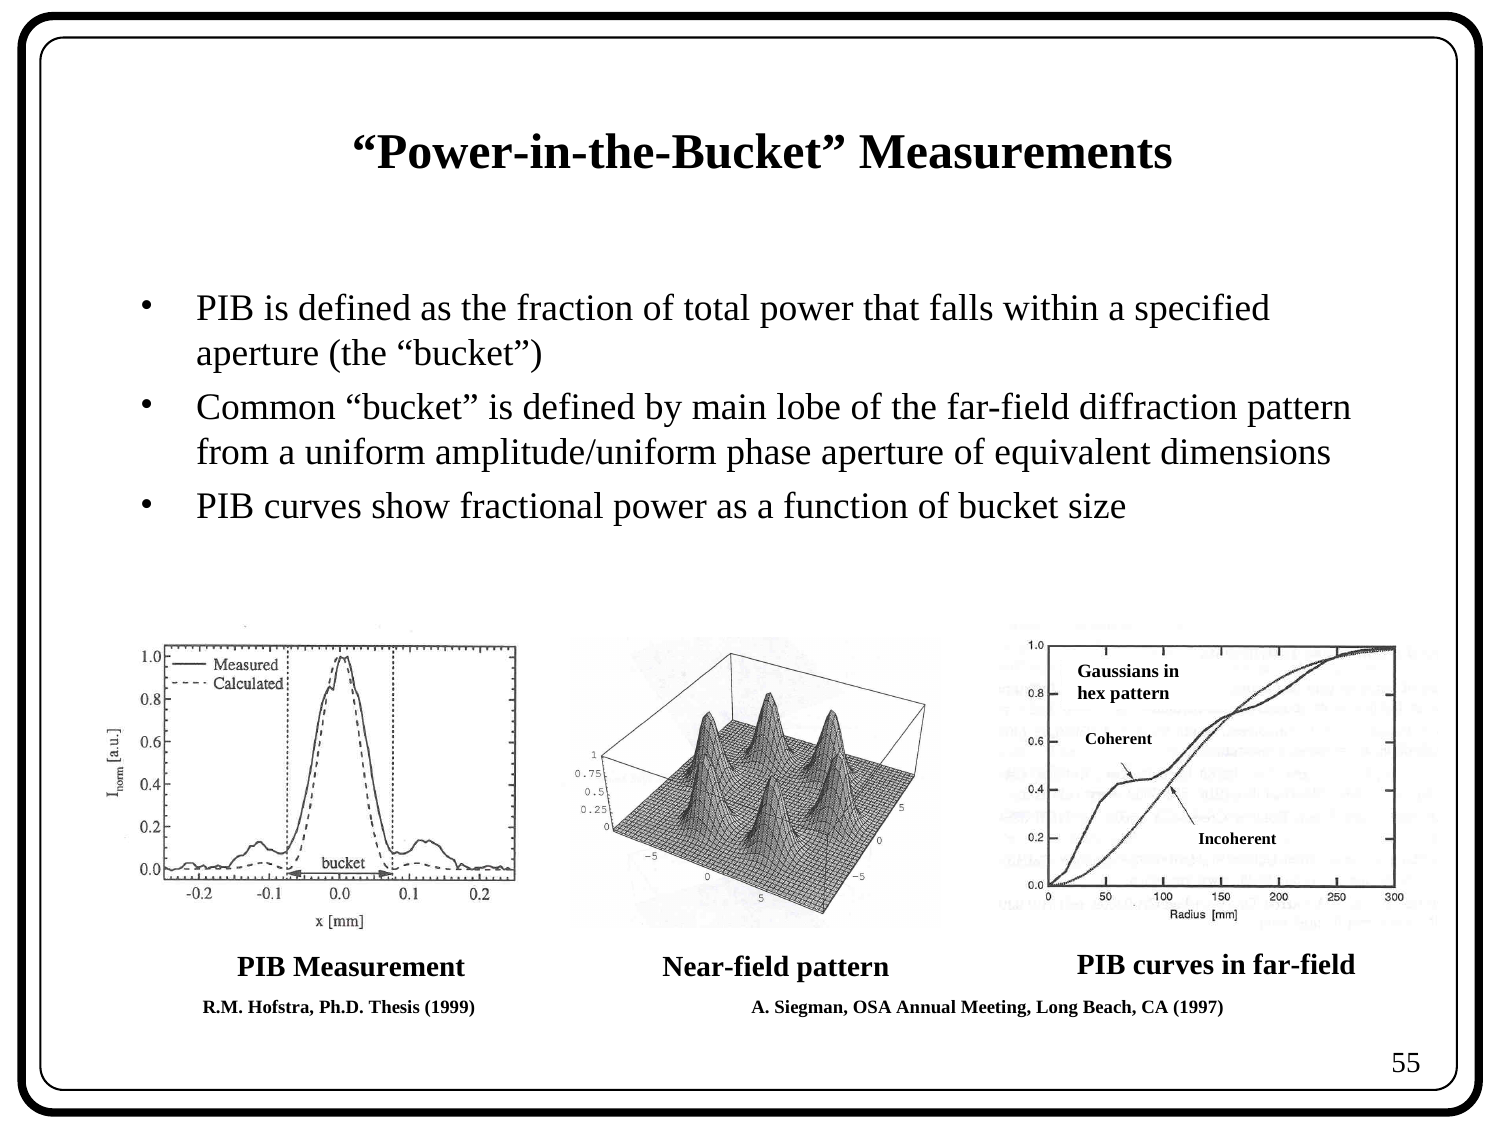

# “Power-in-the-Bucket” Measurements
PIB is defined as the fraction of total power that falls within a specified aperture (the “bucket”)
Common “bucket” is defined by main lobe of the far-field diffraction pattern from a uniform amplitude/uniform phase aperture of equivalent dimensions
PIB curves show fractional power as a function of bucket size
PIB curves in far-field
PIB Measurement
Near-field pattern
R.M. Hofstra, Ph.D. Thesis (1999)
A. Siegman, OSA Annual Meeting, Long Beach, CA (1997)
Gaussians in
hex pattern
Coherent
Incoherent